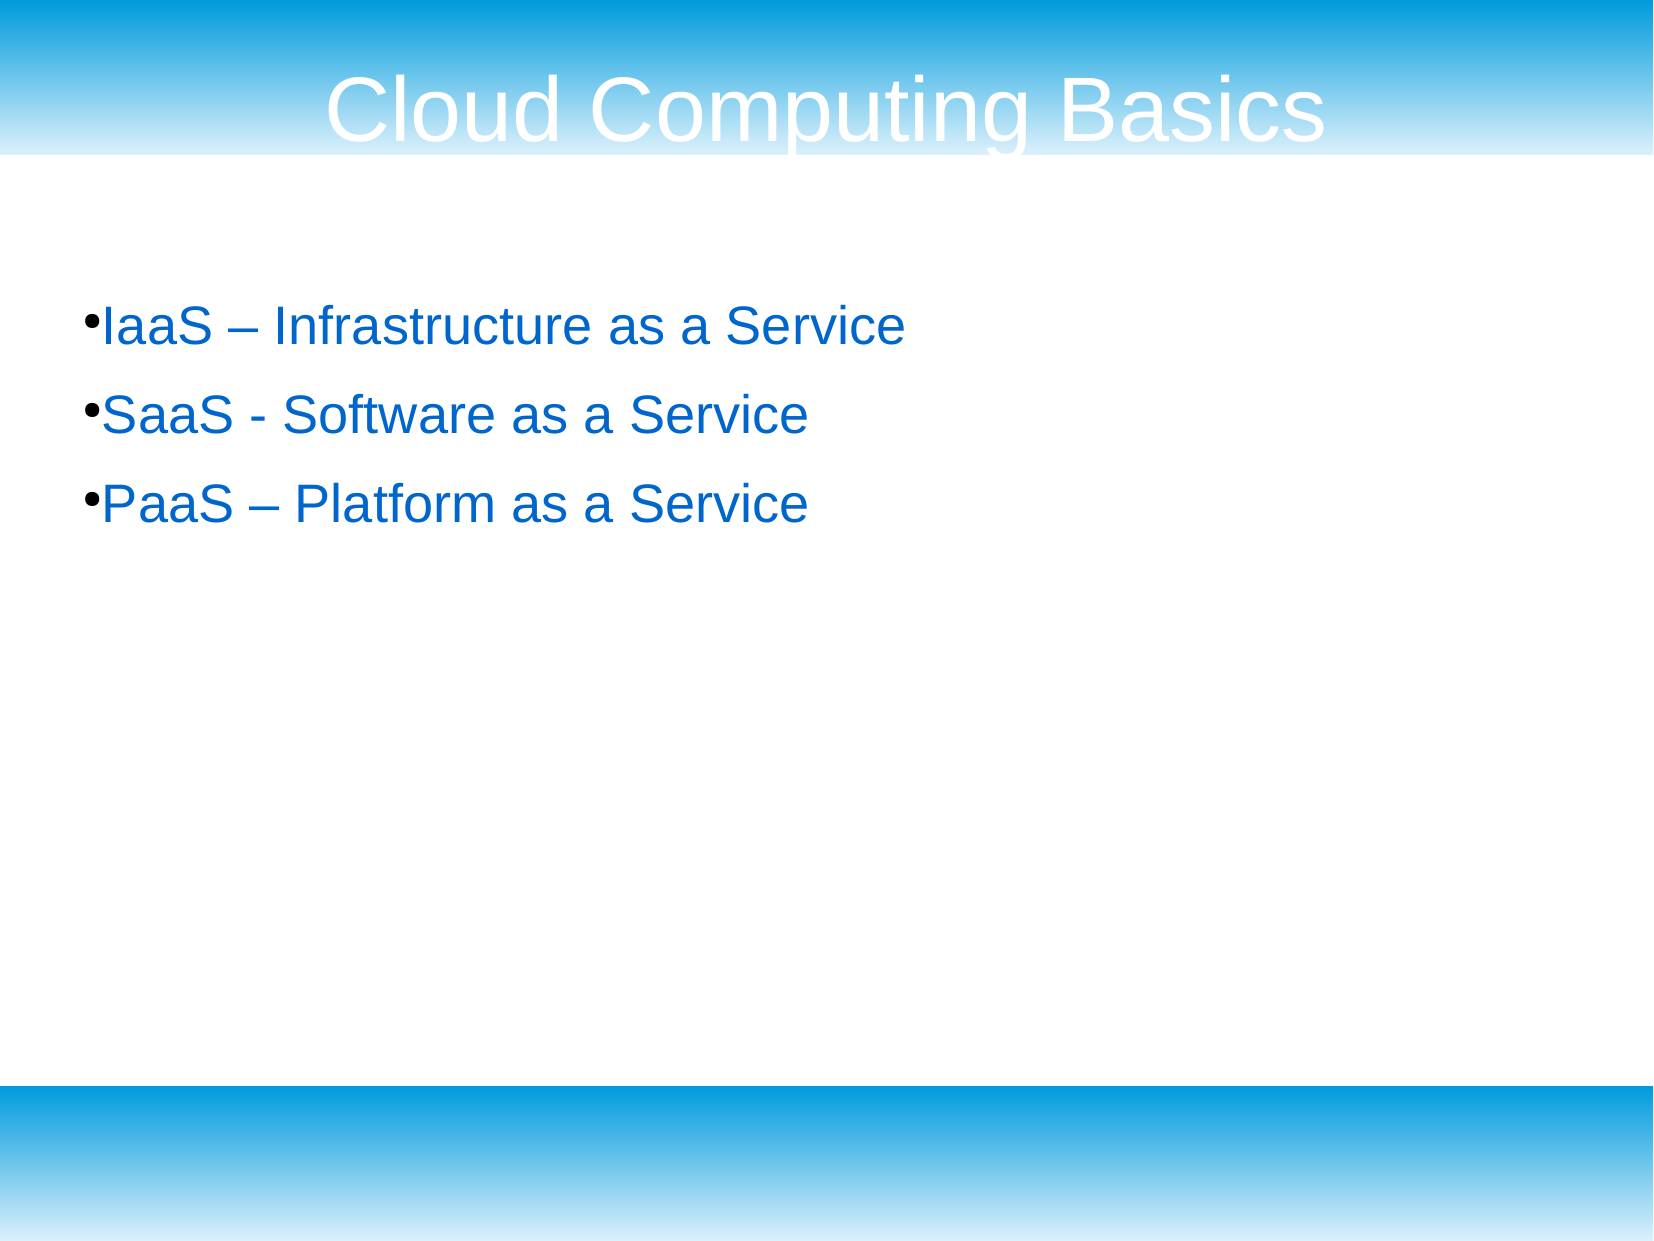

# Cloud Computing Basics
IaaS – Infrastructure as a Service
SaaS - Software as a Service
PaaS – Platform as a Service